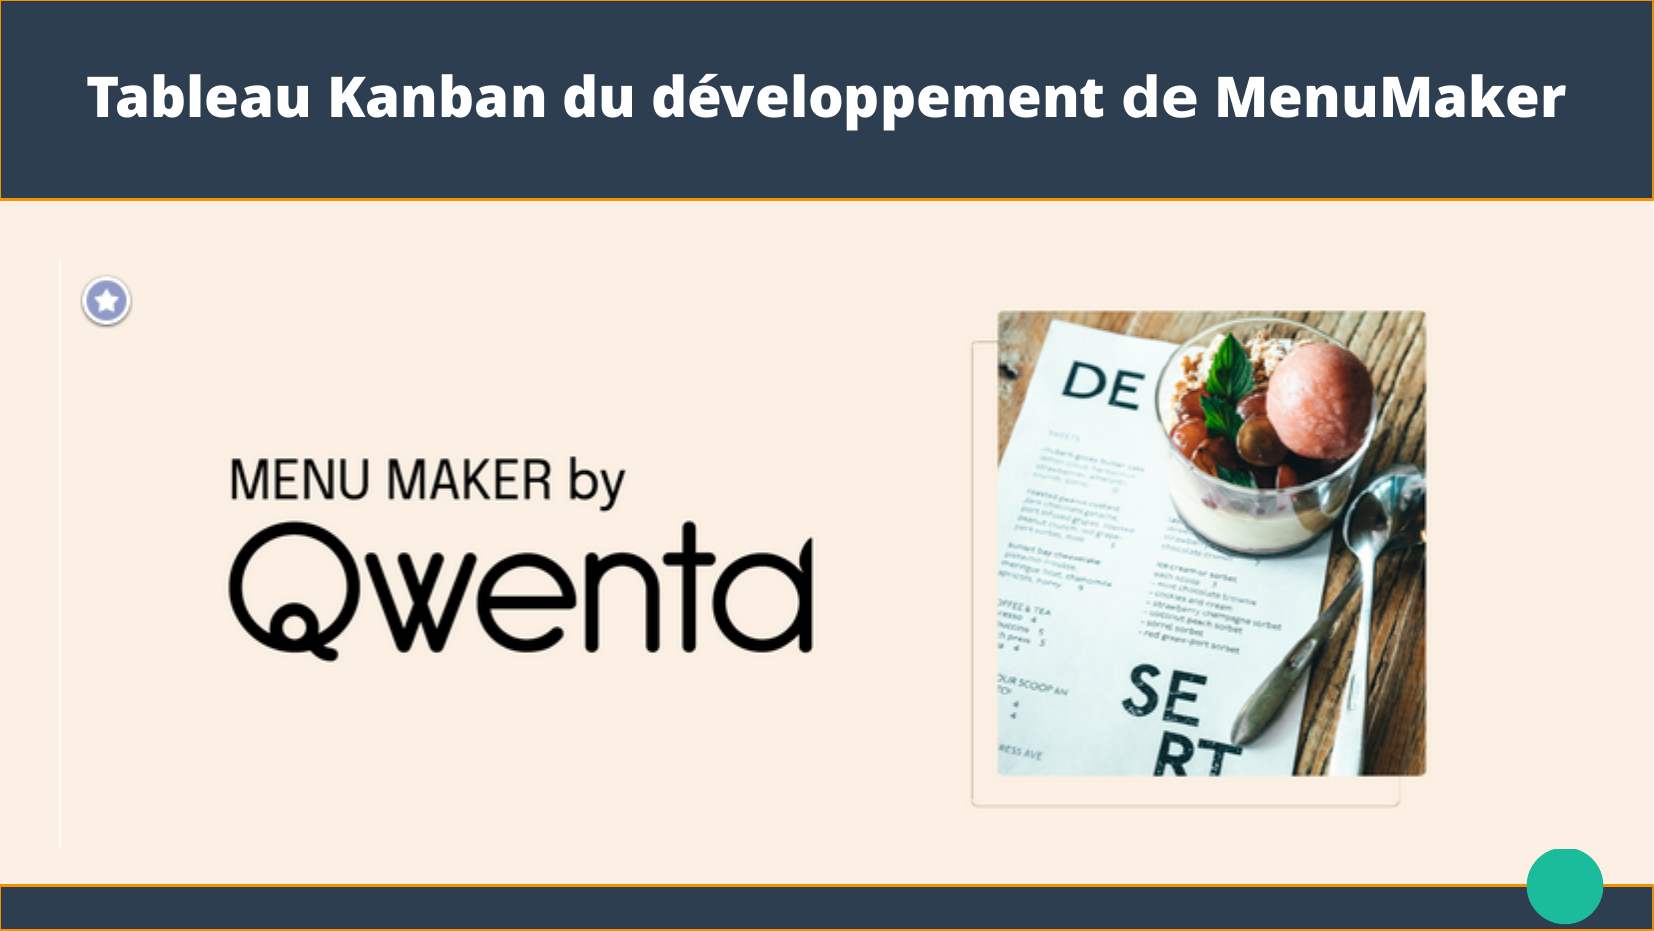

# Tableau Kanban du développement de MenuMaker